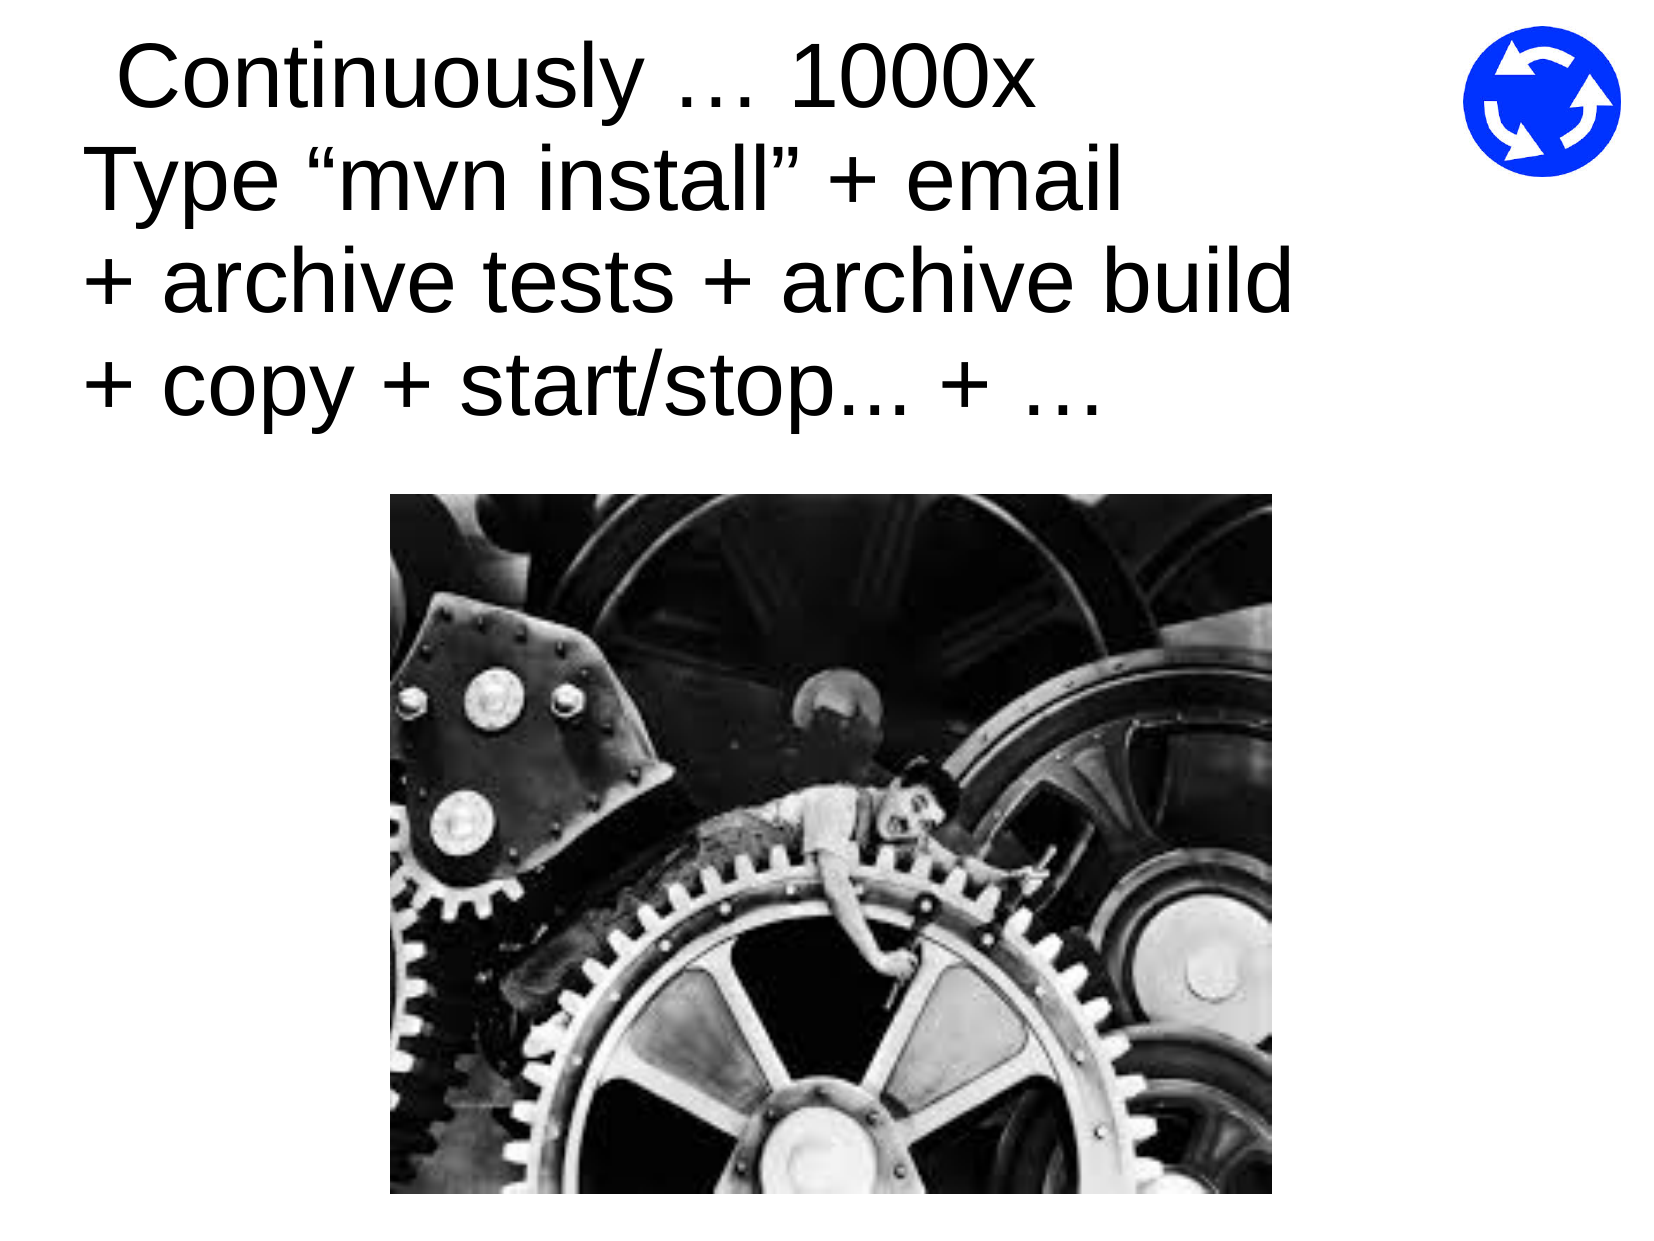

# Continuously … 1000x Type “mvn install” + email + archive tests + archive build + copy + start/stop... + …